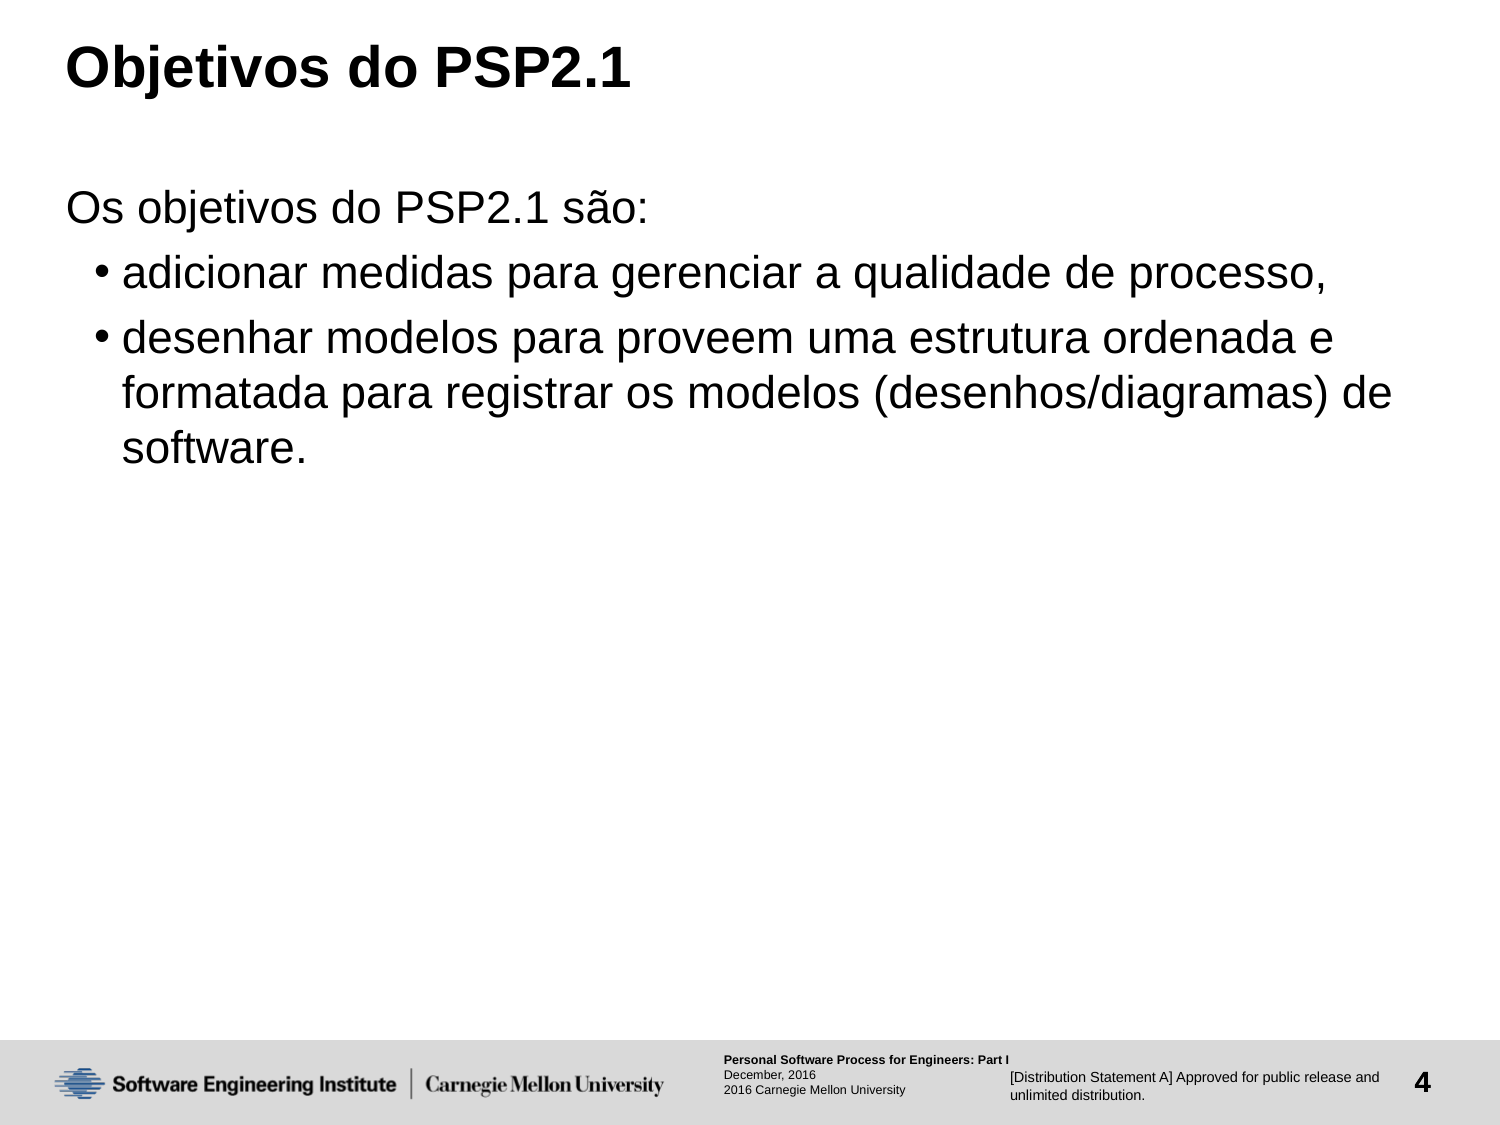

# Objetivos do PSP2.1
Os objetivos do PSP2.1 são:
adicionar medidas para gerenciar a qualidade de processo,
desenhar modelos para proveem uma estrutura ordenada e formatada para registrar os modelos (desenhos/diagramas) de software.